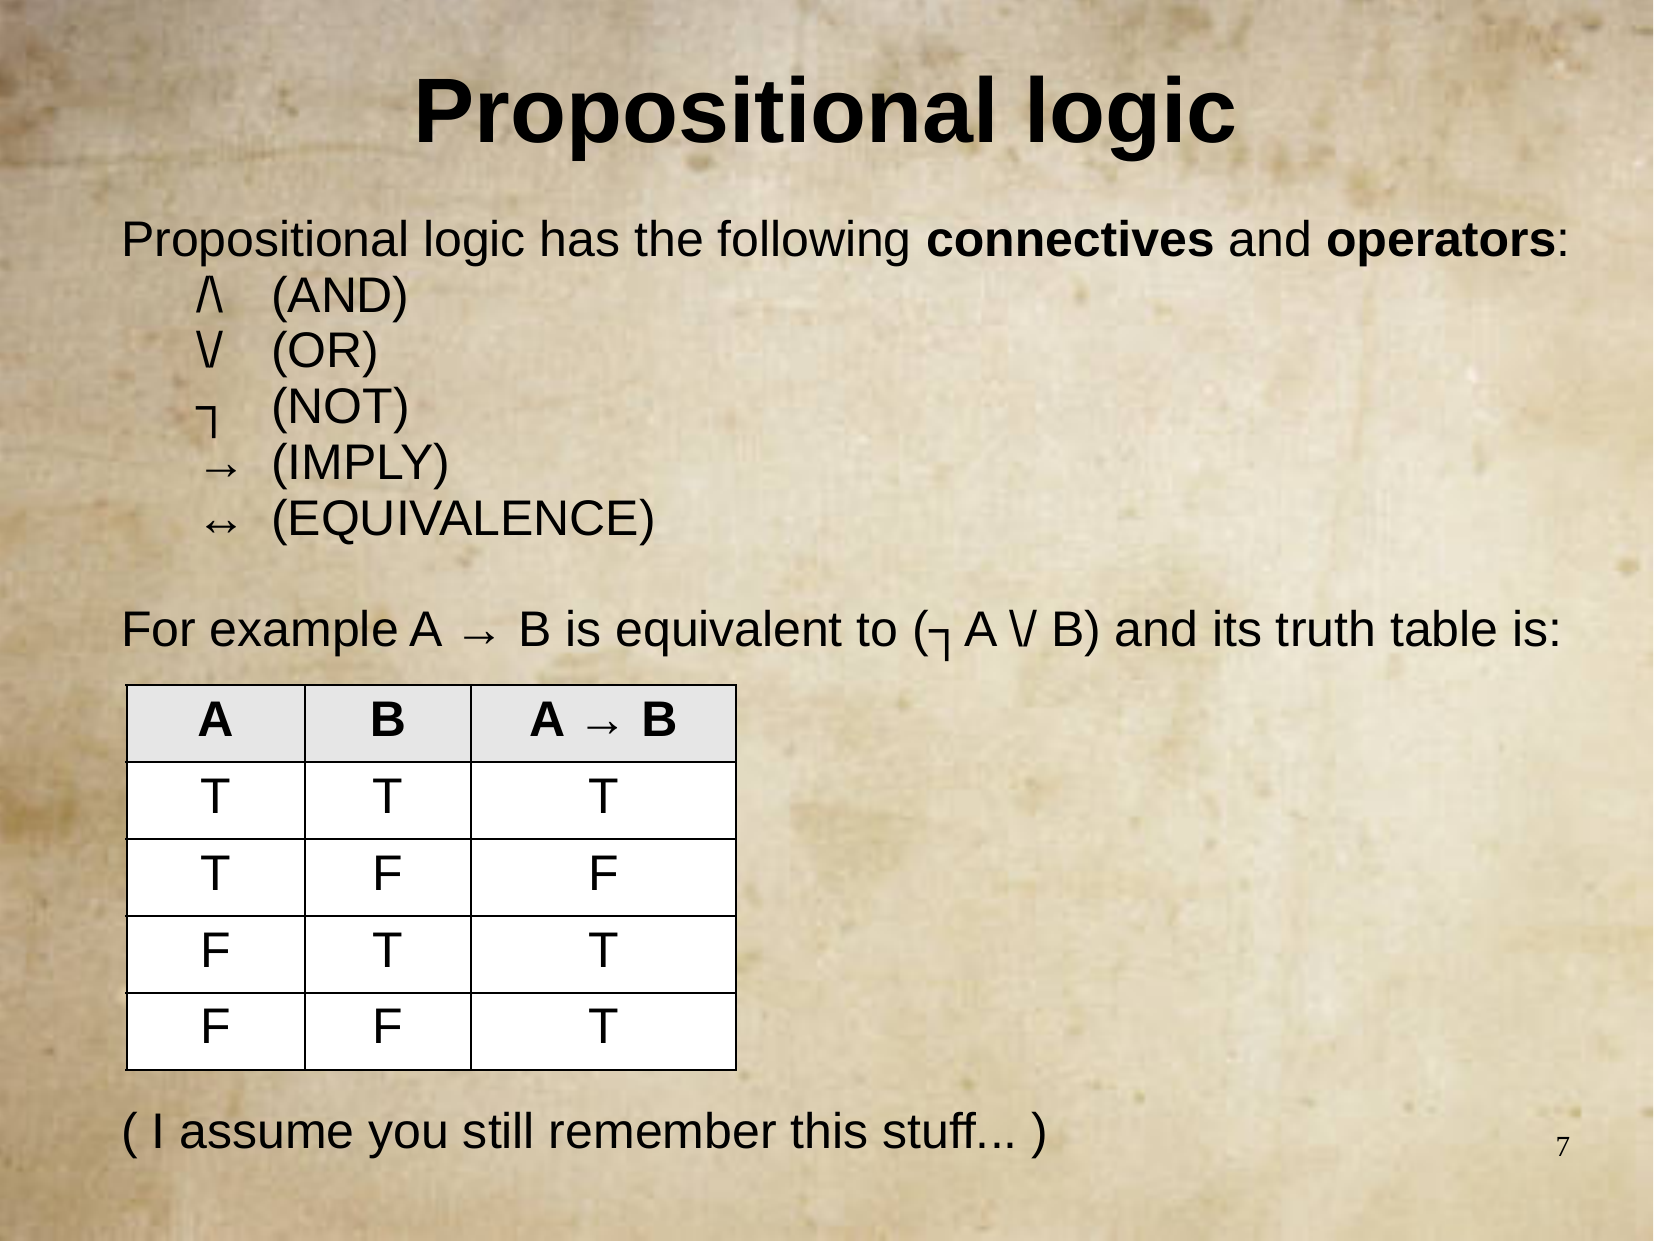

# Propositional logic
Propositional logic has the following connectives and operators:
	/\	(AND)
	\/	(OR)
	┐	(NOT)
	→	(IMPLY)
	↔	(EQUIVALENCE)
For example A → B is equivalent to (┐A \/ B) and its truth table is:
( I assume you still remember this stuff... )
| A | B | A → B |
| --- | --- | --- |
| T | T | T |
| T | F | F |
| F | T | T |
| F | F | T |
7